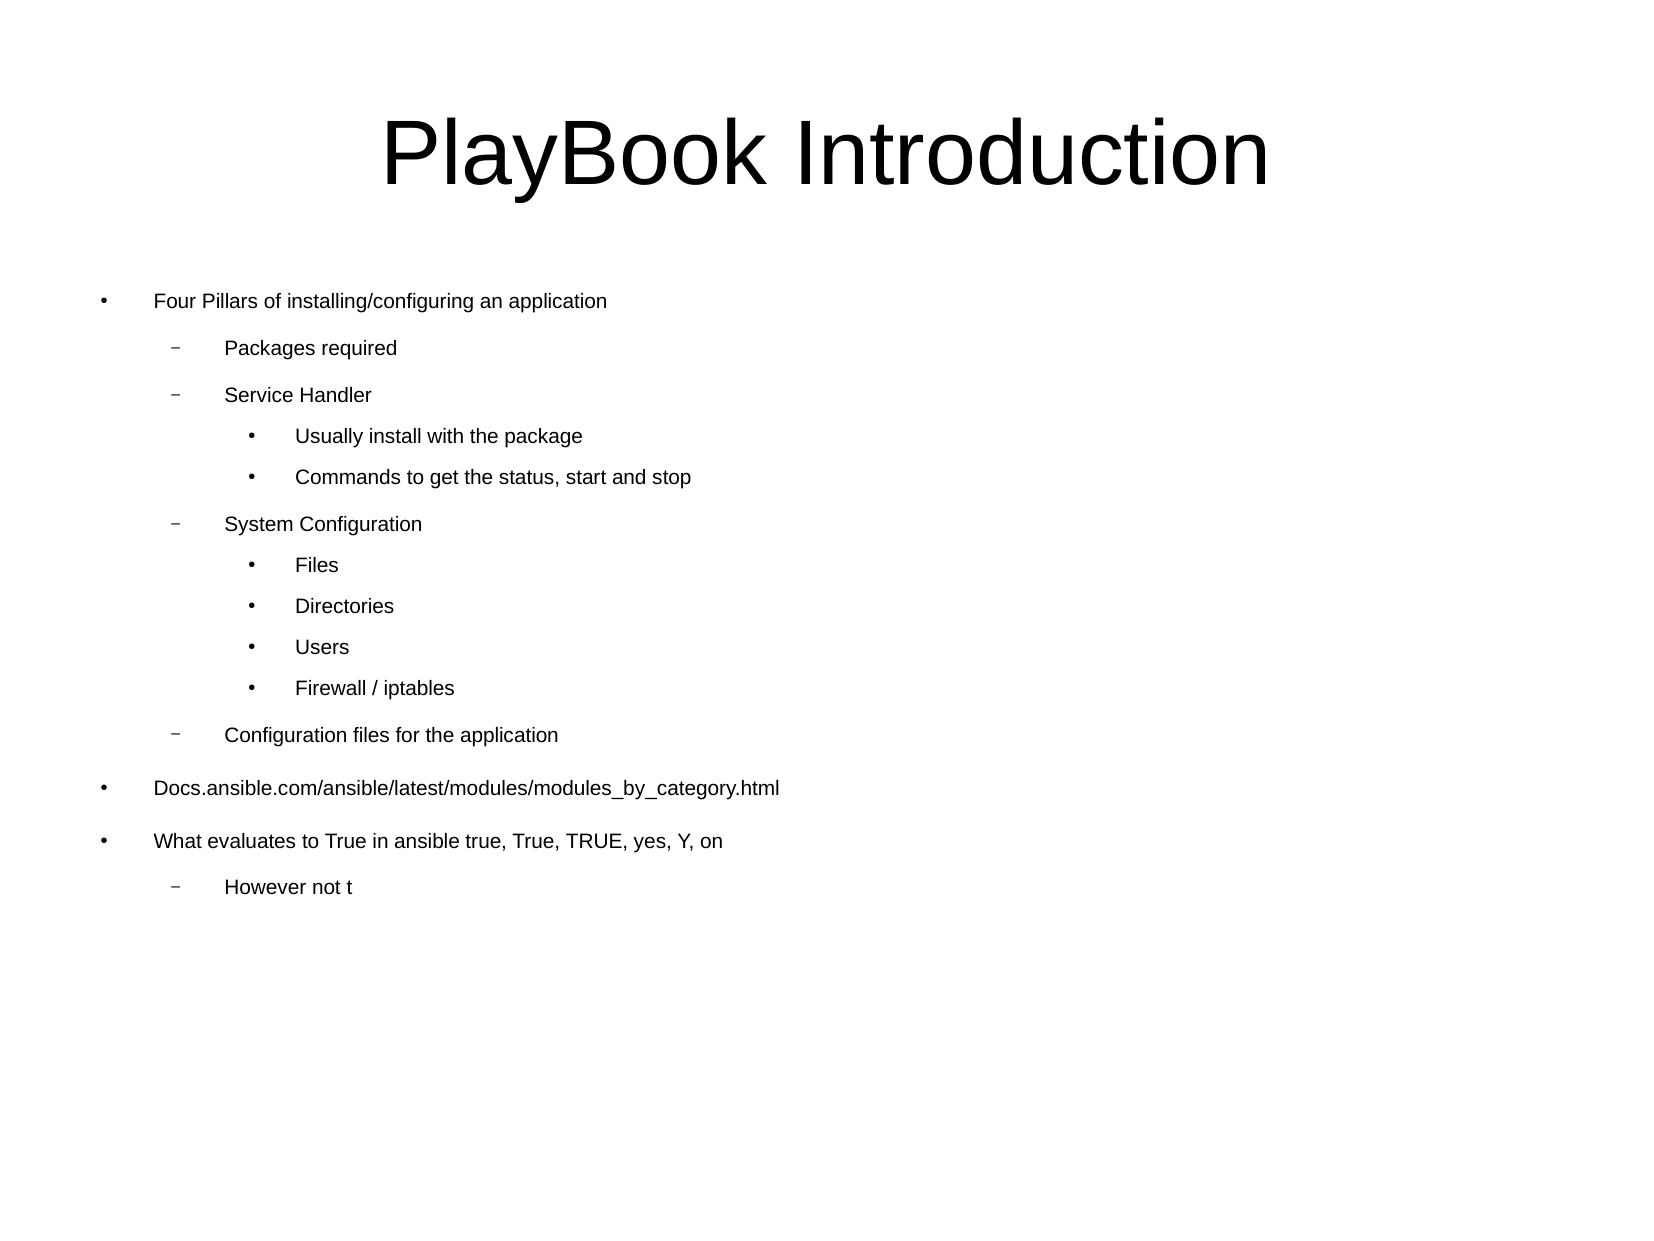

# PlayBook Introduction
Four Pillars of installing/configuring an application
Packages required
Service Handler
Usually install with the package
Commands to get the status, start and stop
System Configuration
Files
Directories
Users
Firewall / iptables
Configuration files for the application
Docs.ansible.com/ansible/latest/modules/modules_by_category.html
What evaluates to True in ansible true, True, TRUE, yes, Y, on
However not t